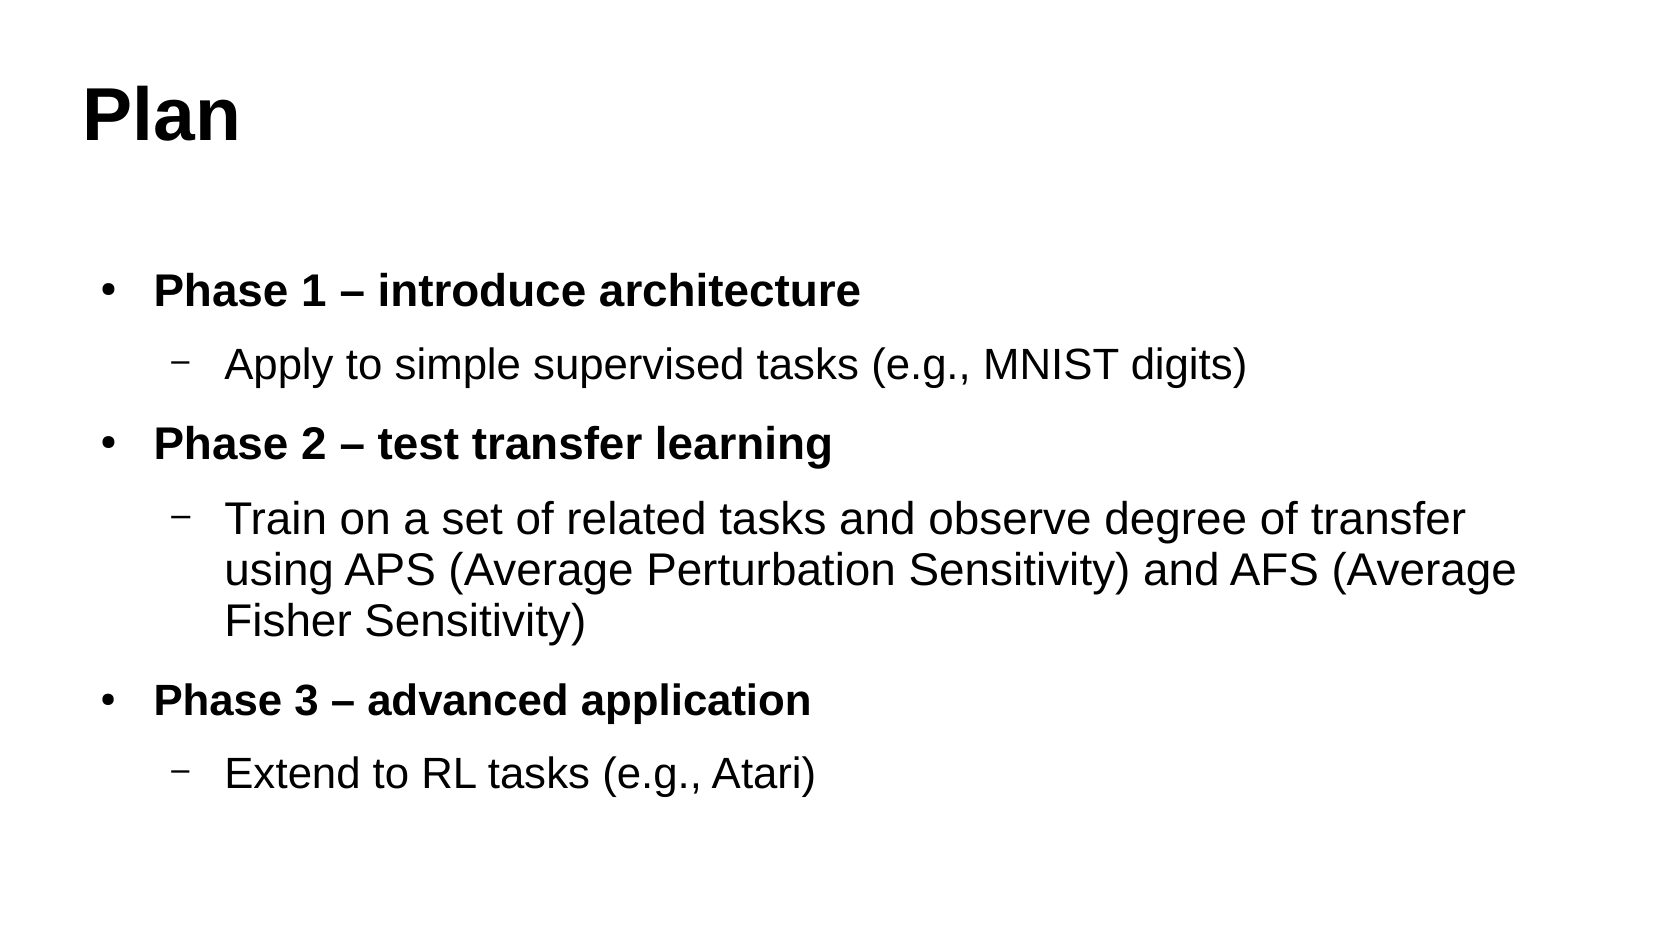

# Plan
Phase 1 – introduce architecture
Apply to simple supervised tasks (e.g., MNIST digits)
Phase 2 – test transfer learning
Train on a set of related tasks and observe degree of transfer using APS (Average Perturbation Sensitivity) and AFS (Average Fisher Sensitivity)
Phase 3 – advanced application
Extend to RL tasks (e.g., Atari)